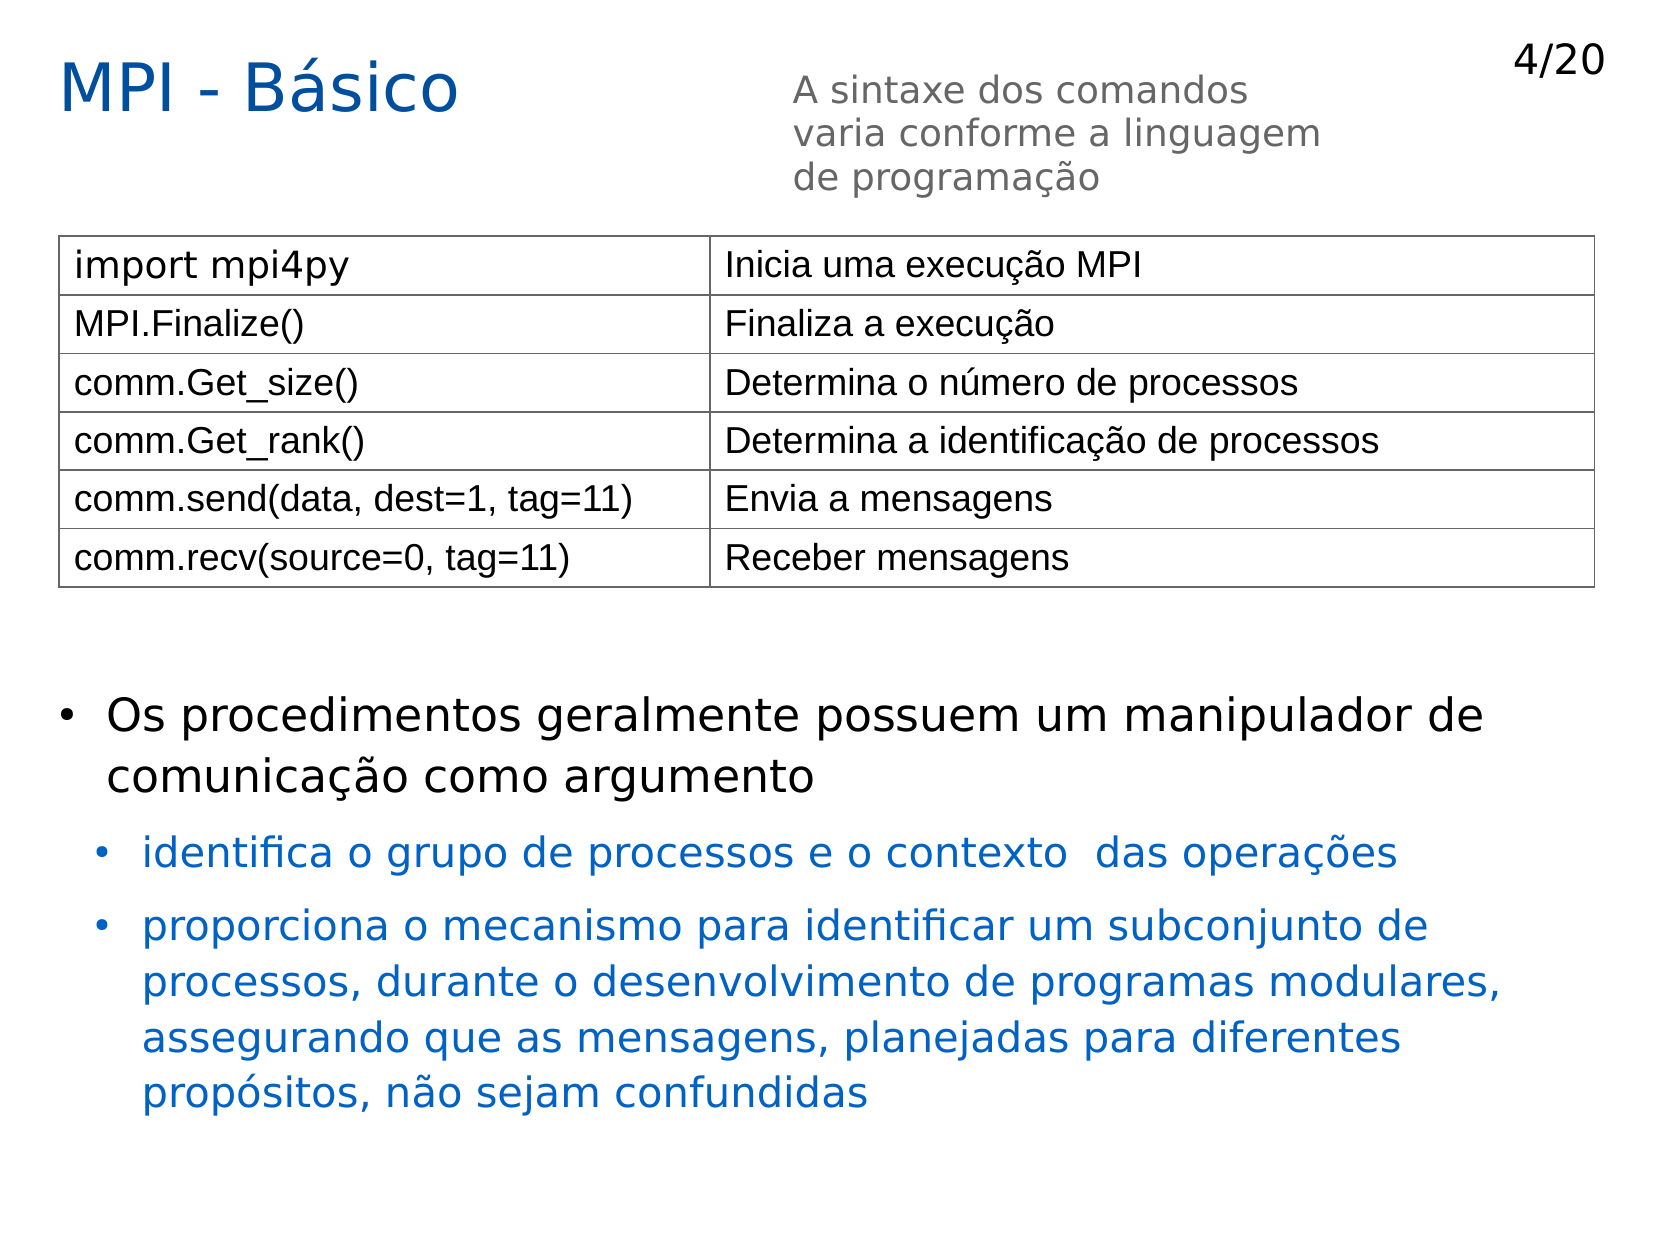

# MPI - Básico
4
A sintaxe dos comandos varia conforme a linguagem de programação
| import mpi4py | Inicia uma execução MPI |
| --- | --- |
| MPI.Finalize() | Finaliza a execução |
| comm.Get\_size() | Determina o número de processos |
| comm.Get\_rank() | Determina a identificação de processos |
| comm.send(data, dest=1, tag=11) | Envia a mensagens |
| comm.recv(source=0, tag=11) | Receber mensagens |
Os procedimentos geralmente possuem um manipulador de comunicação como argumento
identifica o grupo de processos e o contexto das operações
proporciona o mecanismo para identificar um subconjunto de processos, durante o desenvolvimento de programas modulares, assegurando que as mensagens, planejadas para diferentes propósitos, não sejam confundidas